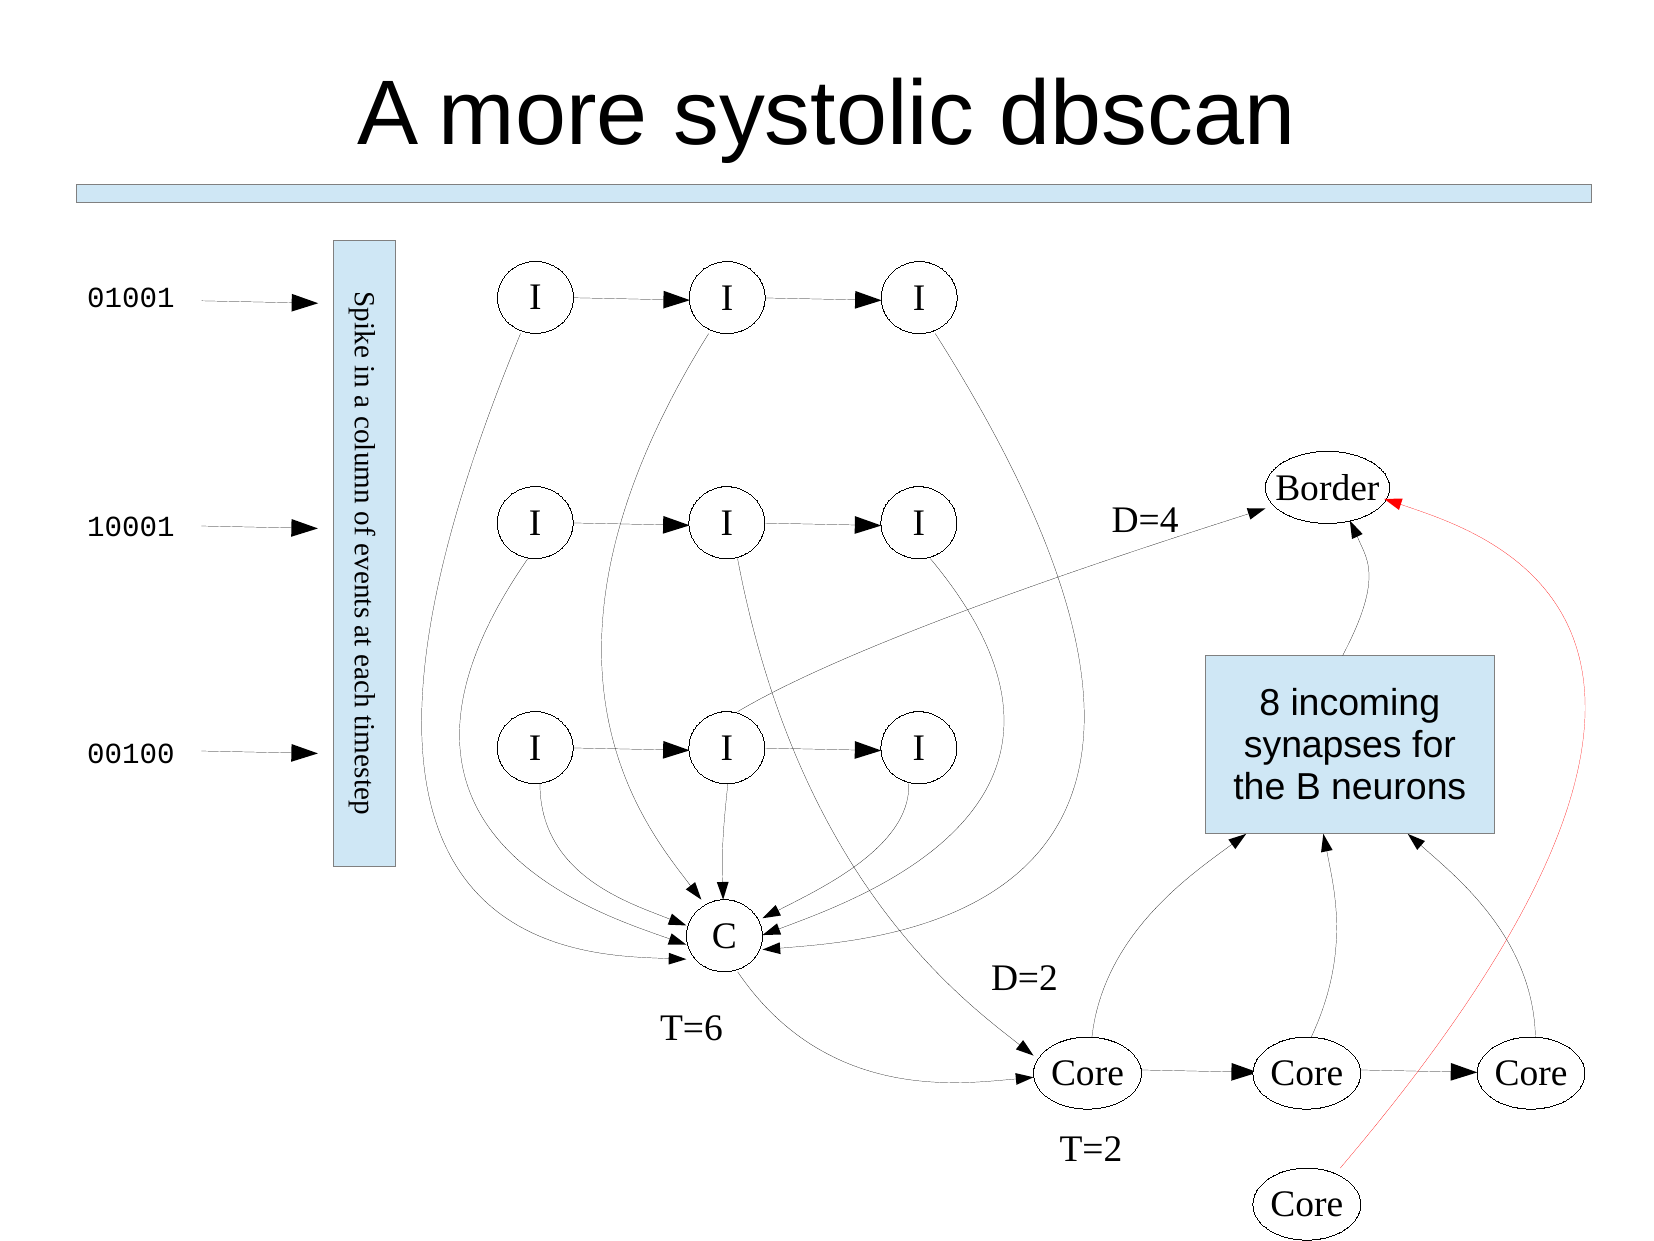

# A more systolic dbscan
I
I
I
01001
Border
I
I
I
D=4
10001
Spike in a column of events at each timestep
8 incoming
synapses for
the B neurons
I
I
I
00100
C
D=2
T=6
Core
Core
Core
T=2
Core